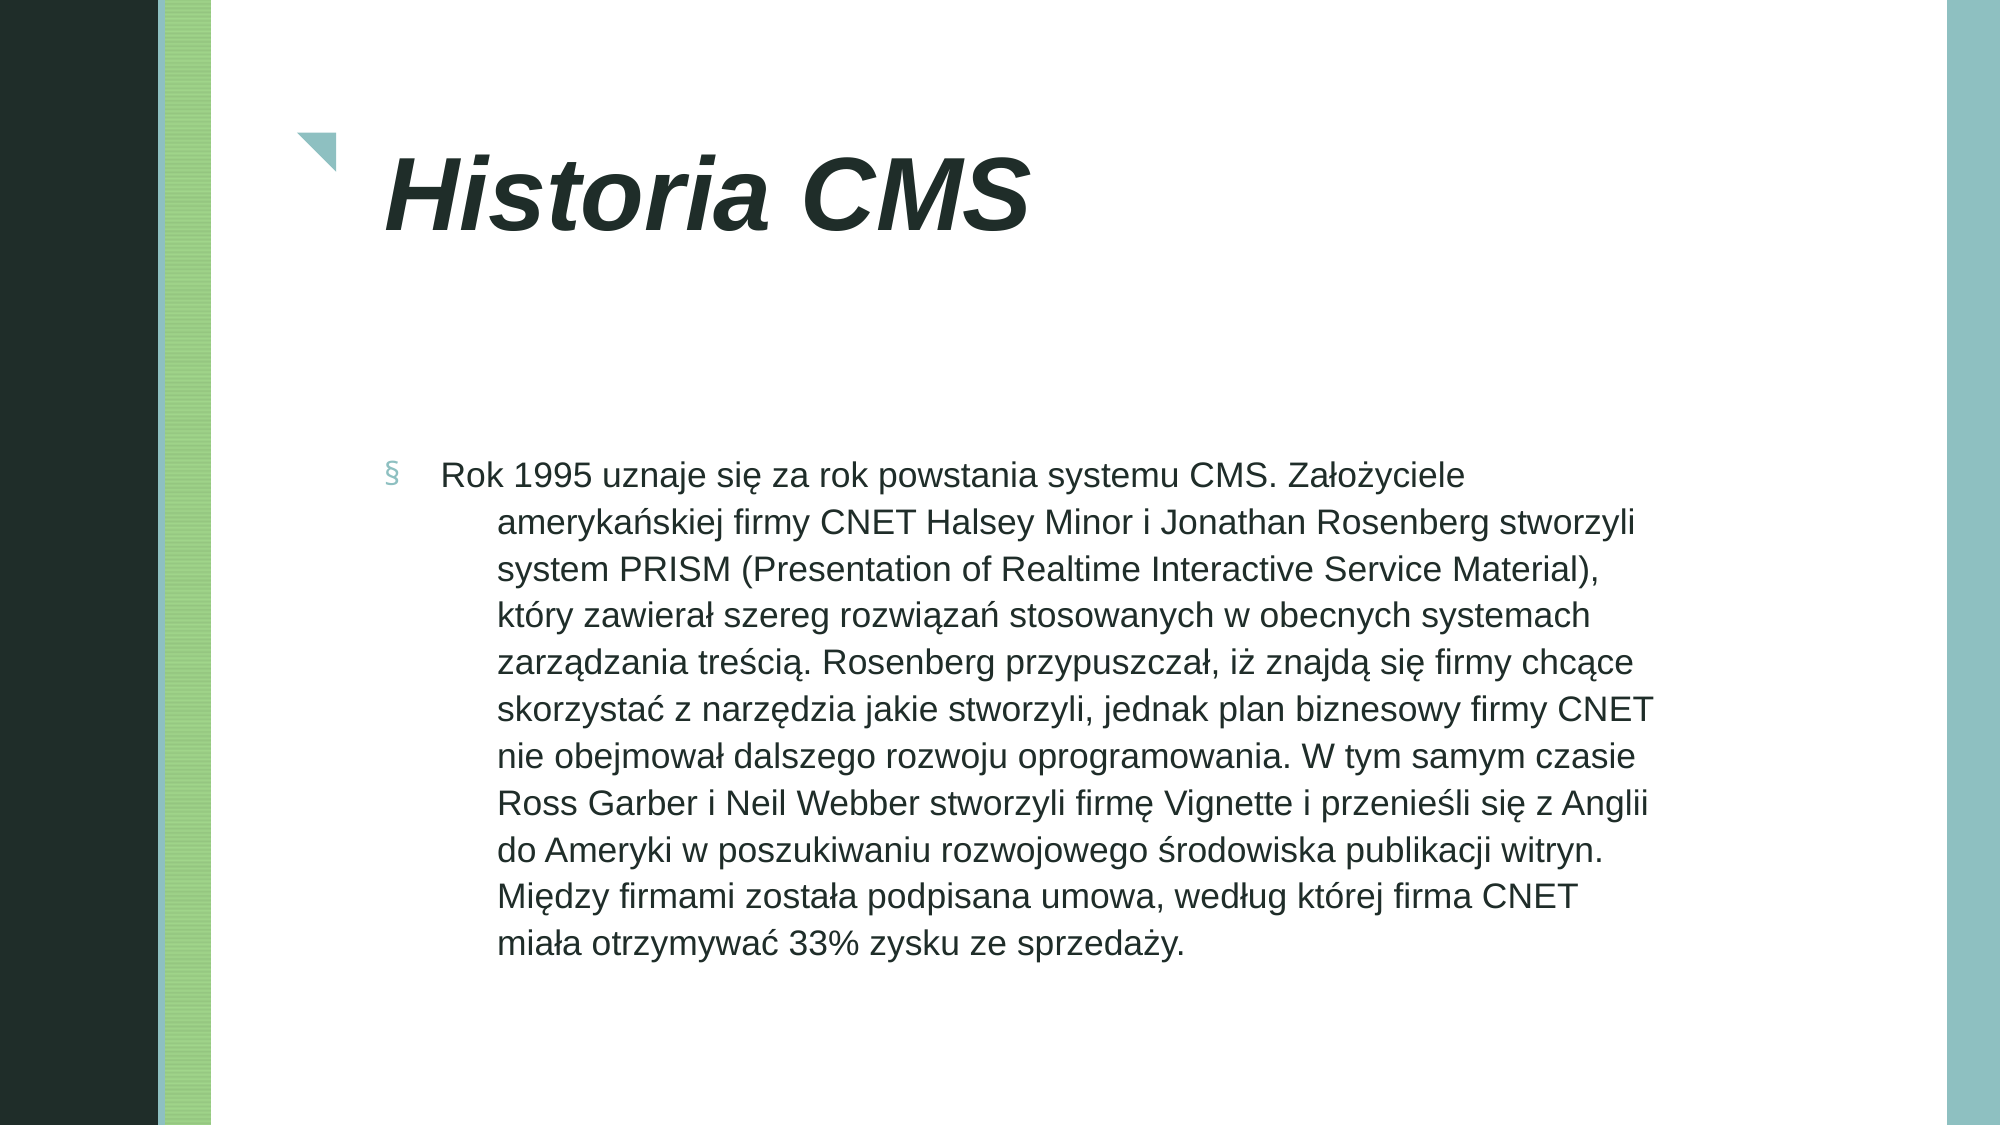

# Historia CMS
Rok 1995 uznaje się za rok powstania systemu CMS. Założyciele amerykańskiej firmy CNET Halsey Minor i Jonathan Rosenberg stworzyli system PRISM (Presentation of Realtime Interactive Service Material), który zawierał szereg rozwiązań stosowanych w obecnych systemach zarządzania treścią. Rosenberg przypuszczał, iż znajdą się firmy chcące skorzystać z narzędzia jakie stworzyli, jednak plan biznesowy firmy CNET nie obejmował dalszego rozwoju oprogramowania. W tym samym czasie Ross Garber i Neil Webber stworzyli firmę Vignette i przenieśli się z Anglii do Ameryki w poszukiwaniu rozwojowego środowiska publikacji witryn. Między firmami została podpisana umowa, według której firma CNET miała otrzymywać 33% zysku ze sprzedaży.